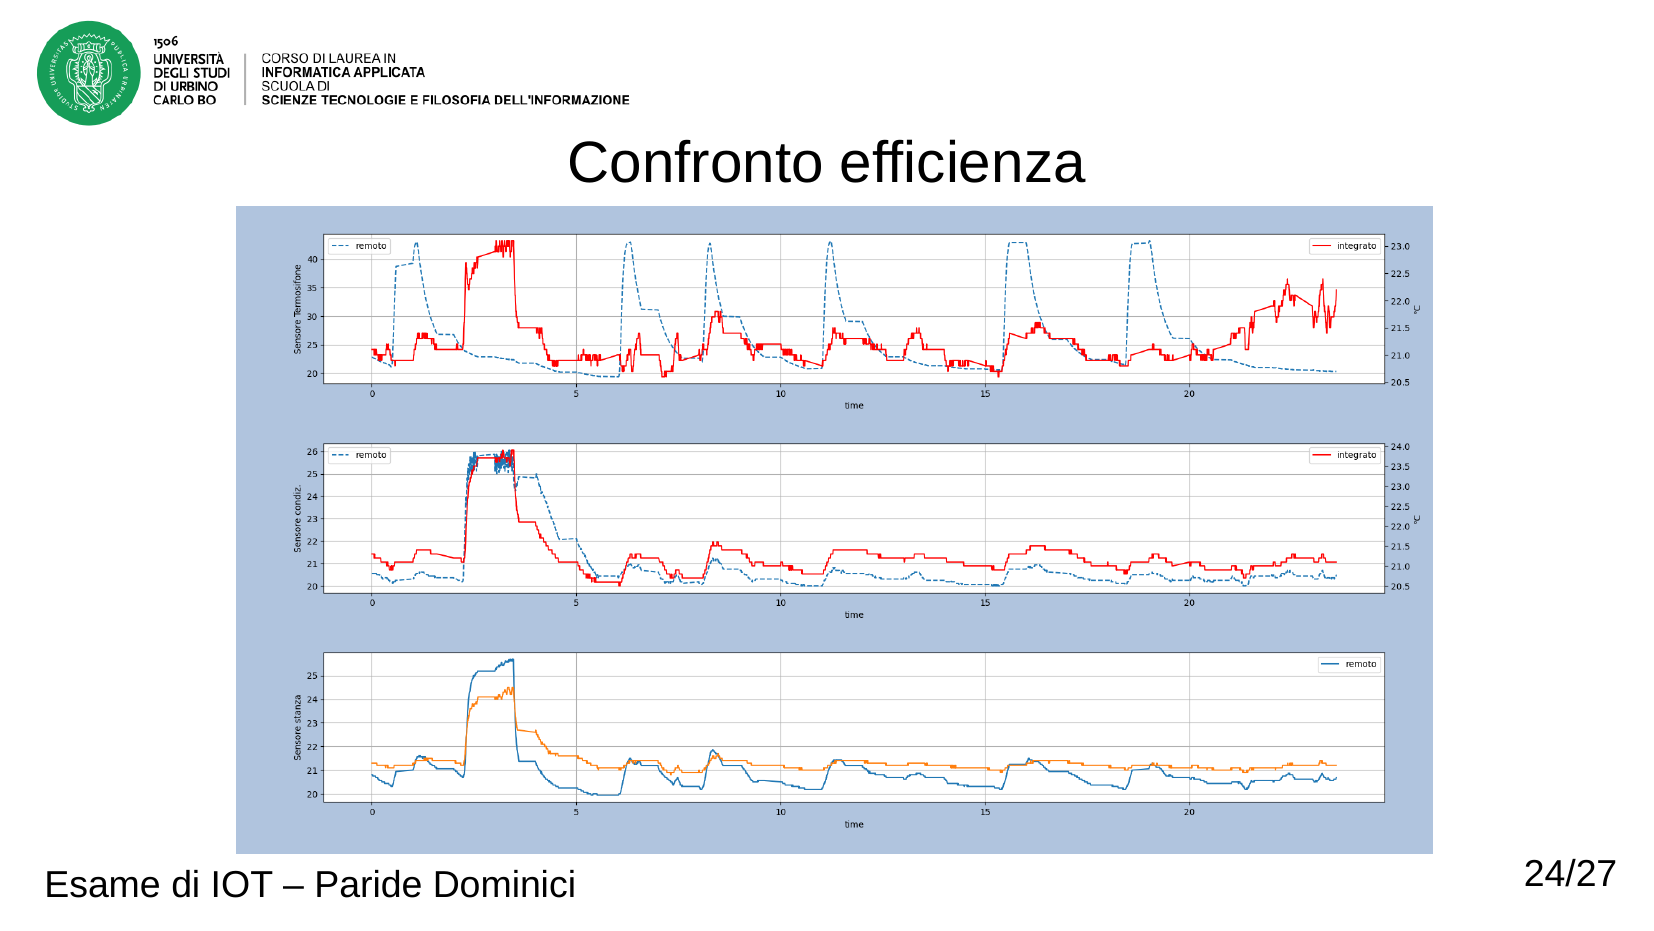

# Confronto efficienza
Esame di IOT – Paride Dominici